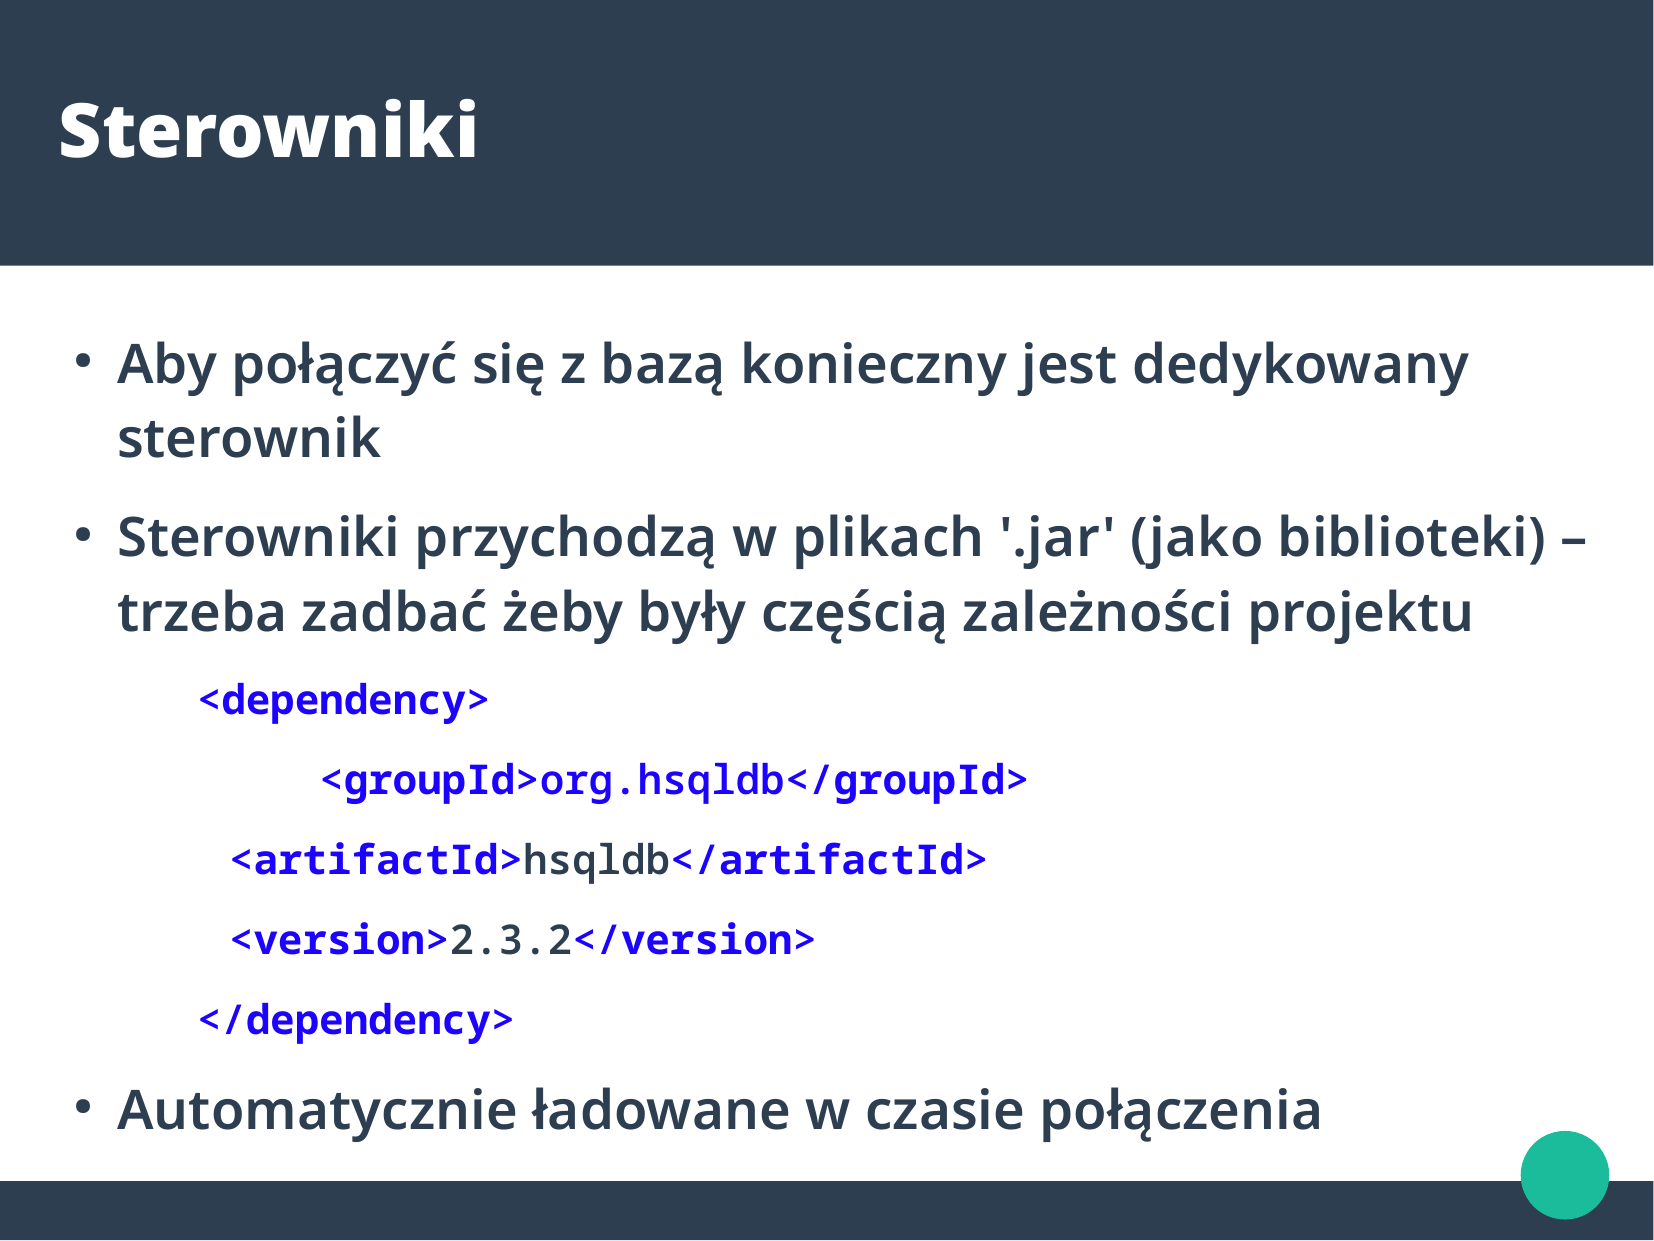

# Sterowniki
Aby połączyć się z bazą konieczny jest dedykowany sterownik
Sterowniki przychodzą w plikach '.jar' (jako biblioteki) – trzeba zadbać żeby były częścią zależności projektu
<dependency>
 <groupId>org.hsqldb</groupId>
 <artifactId>hsqldb</artifactId>
 <version>2.3.2</version>
</dependency>
Automatycznie ładowane w czasie połączenia